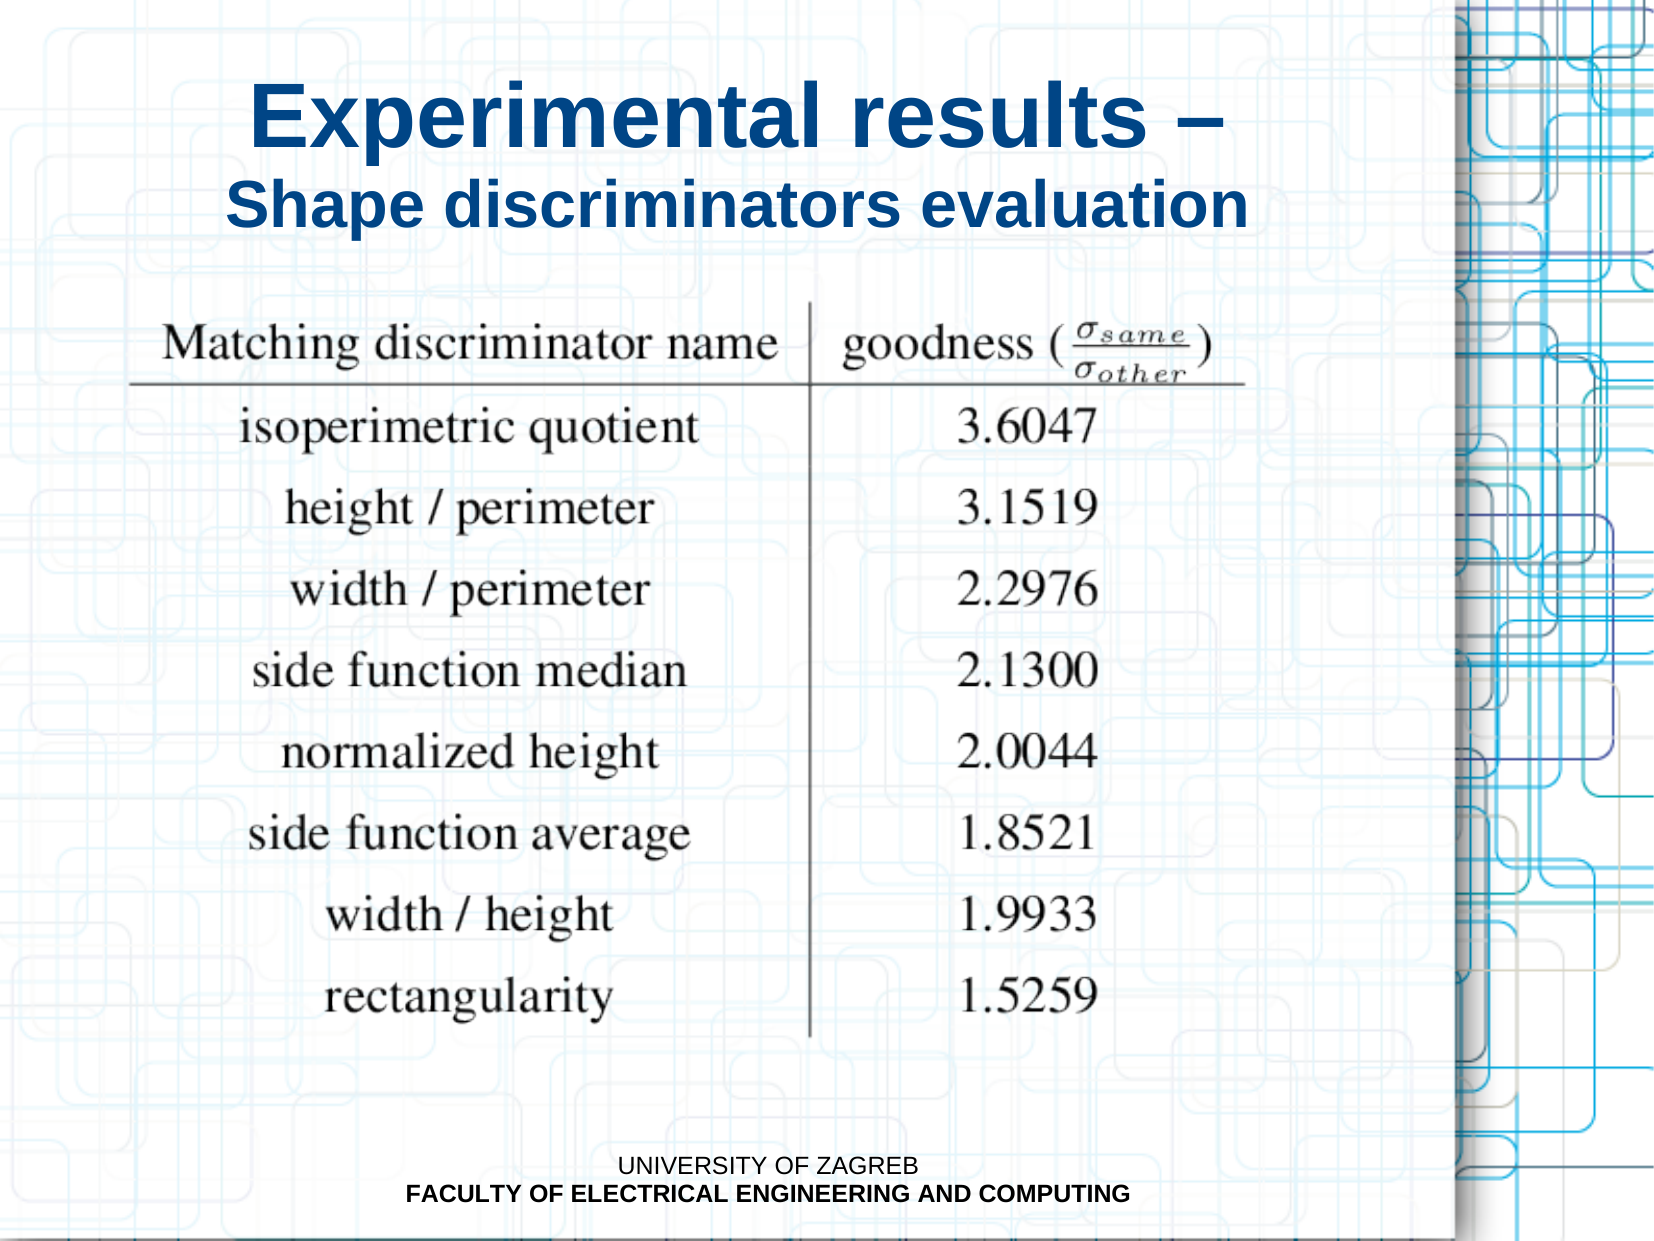

# Experimental results – Shape discriminators evaluation